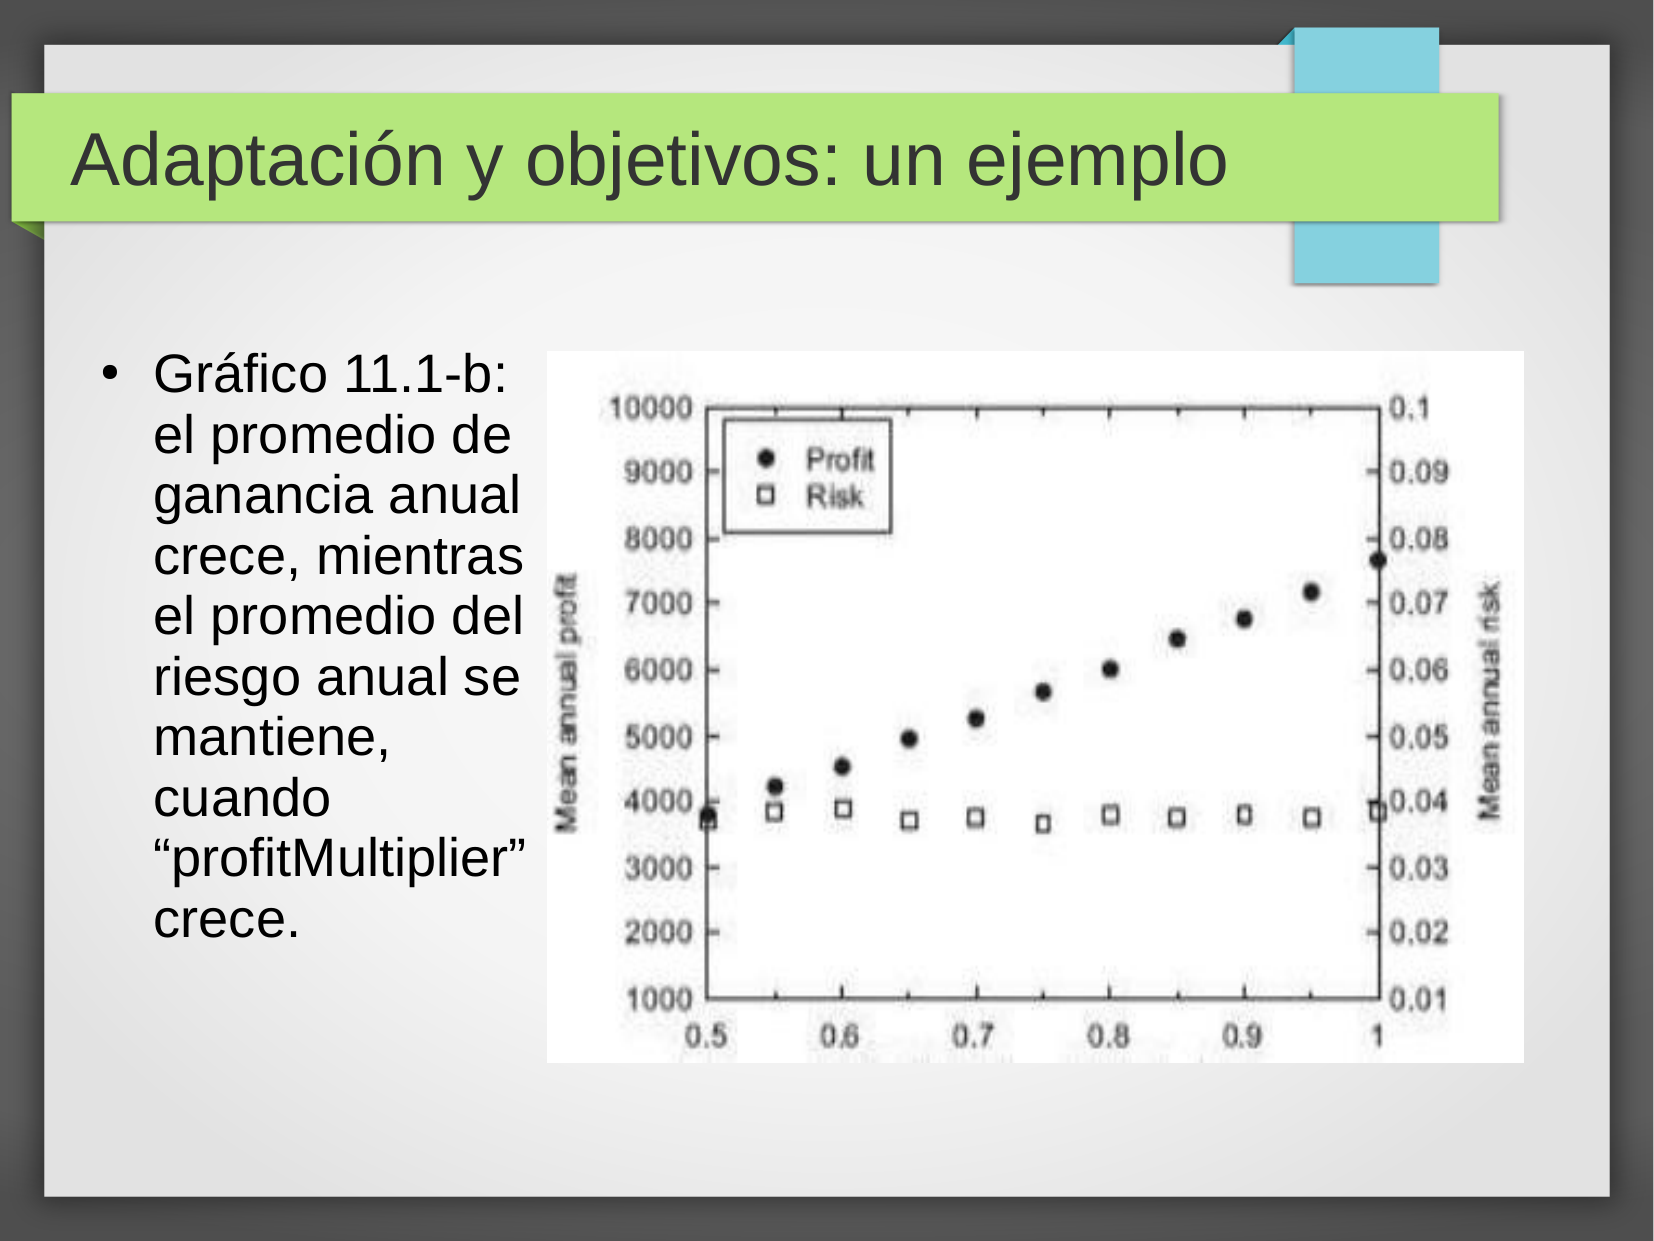

# Adaptación y objetivos: un ejemplo
Gráfico 11.1-b: el promedio de ganancia anual crece, mientras el promedio del riesgo anual se mantiene, cuando “profitMultiplier” crece.